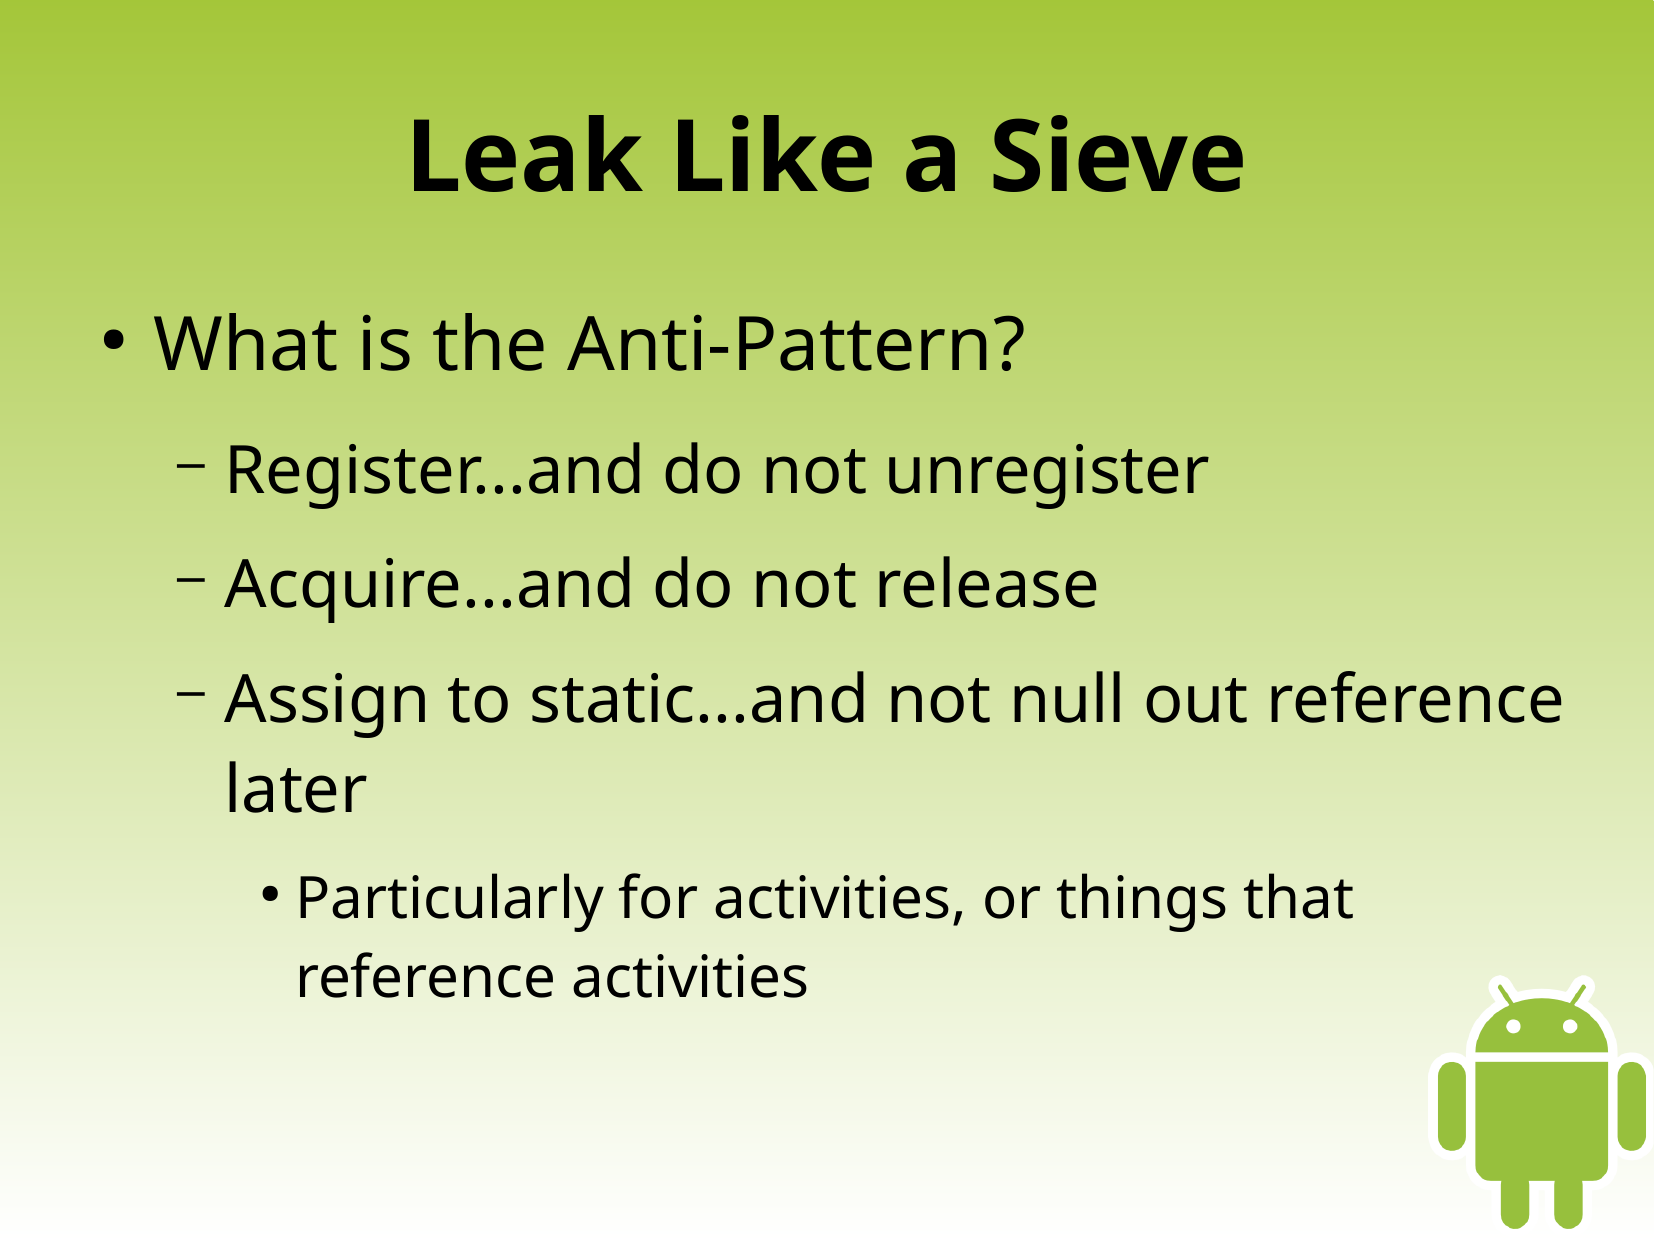

# Leak Like a Sieve
What is the Anti-Pattern?
Register...and do not unregister
Acquire...and do not release
Assign to static...and not null out reference later
Particularly for activities, or things that reference activities